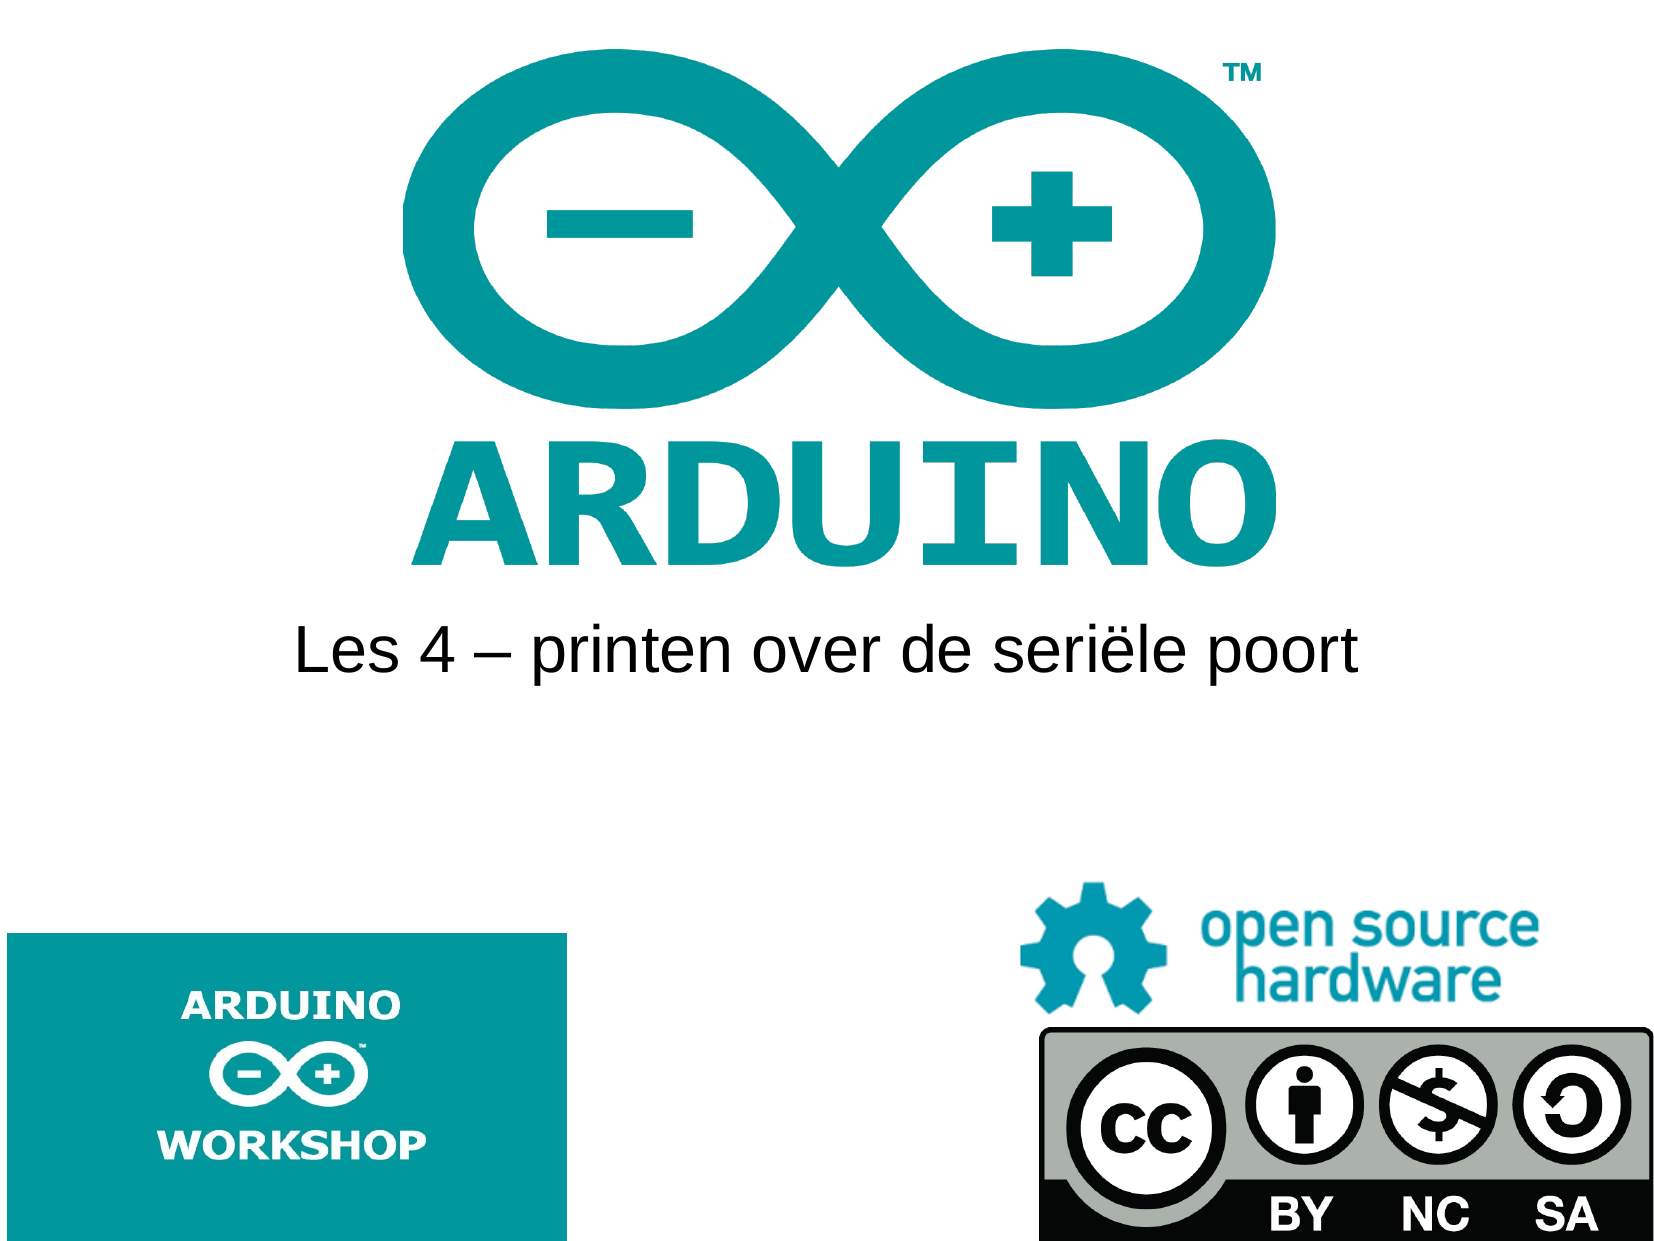

# Les 4 – printen over de seriële poort